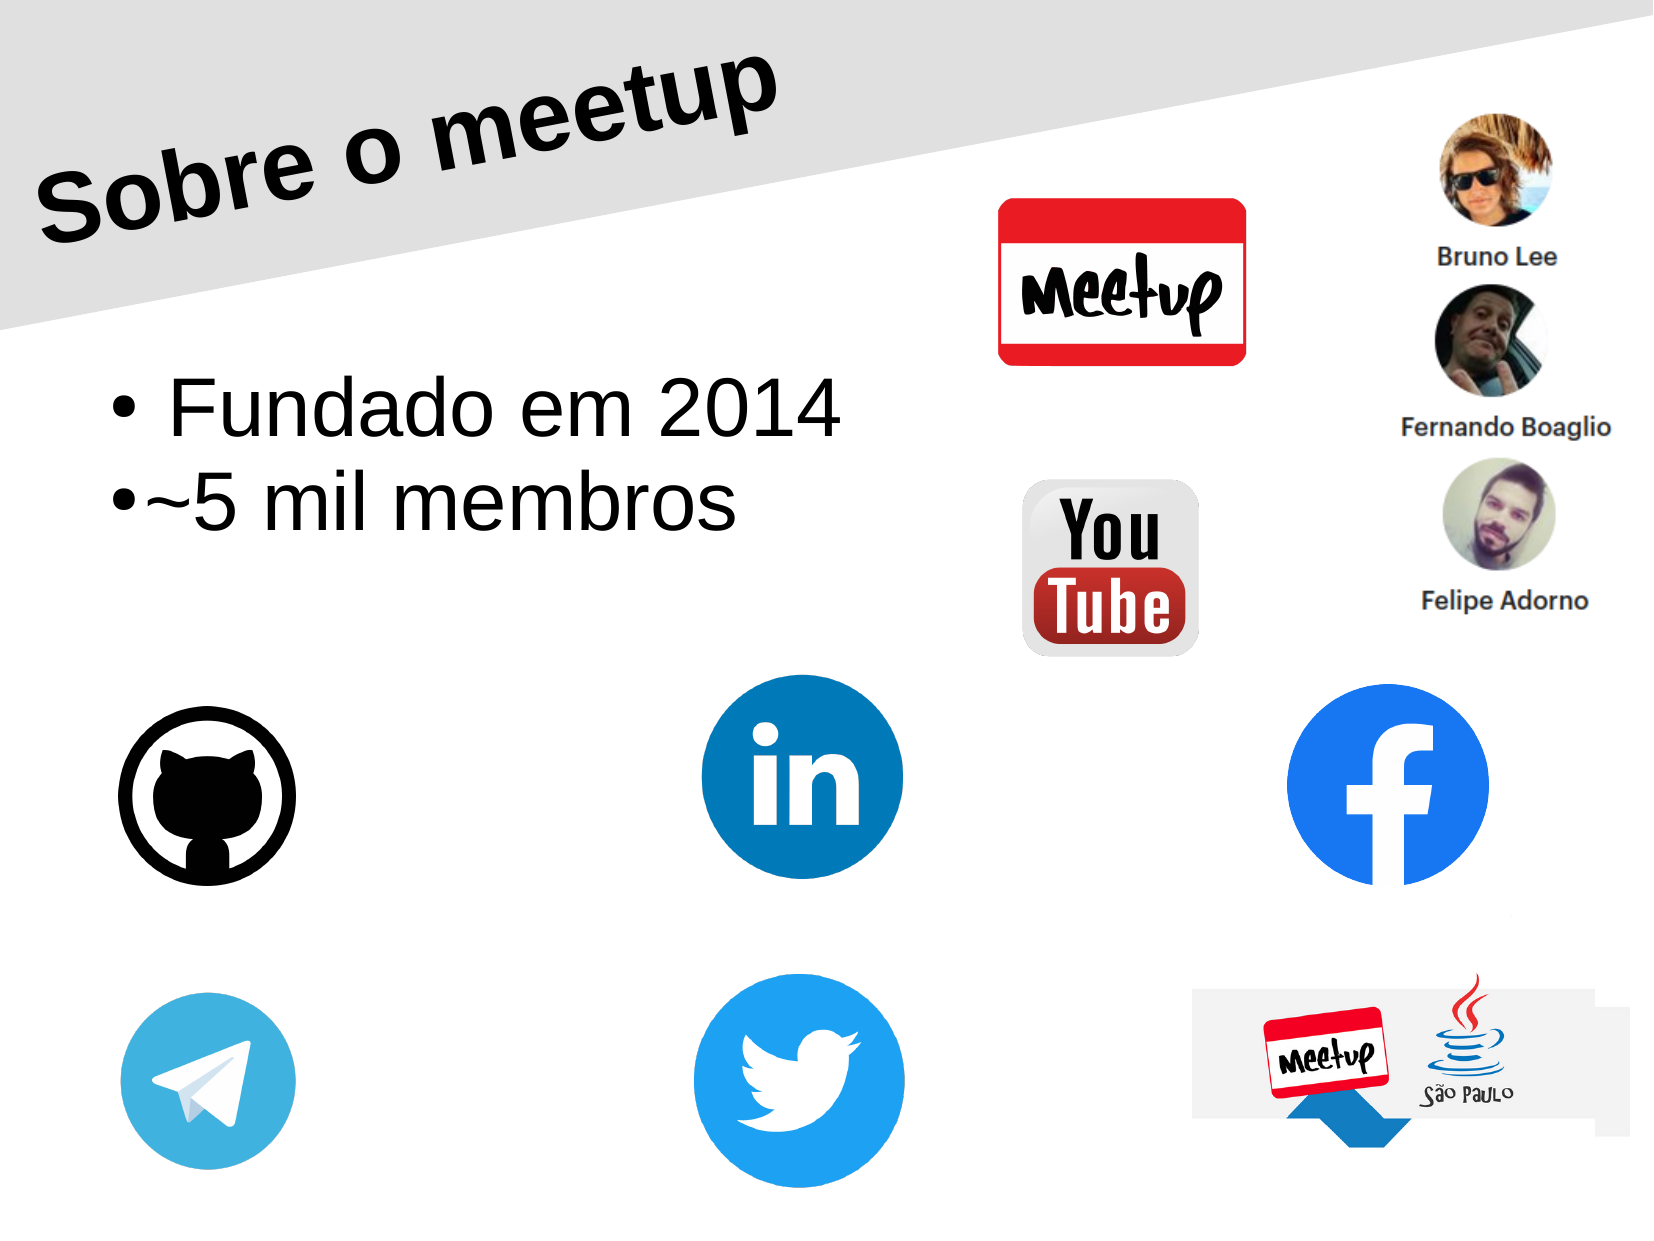

# Sobre o meetup
 Fundado em 2014
~5 mil membros